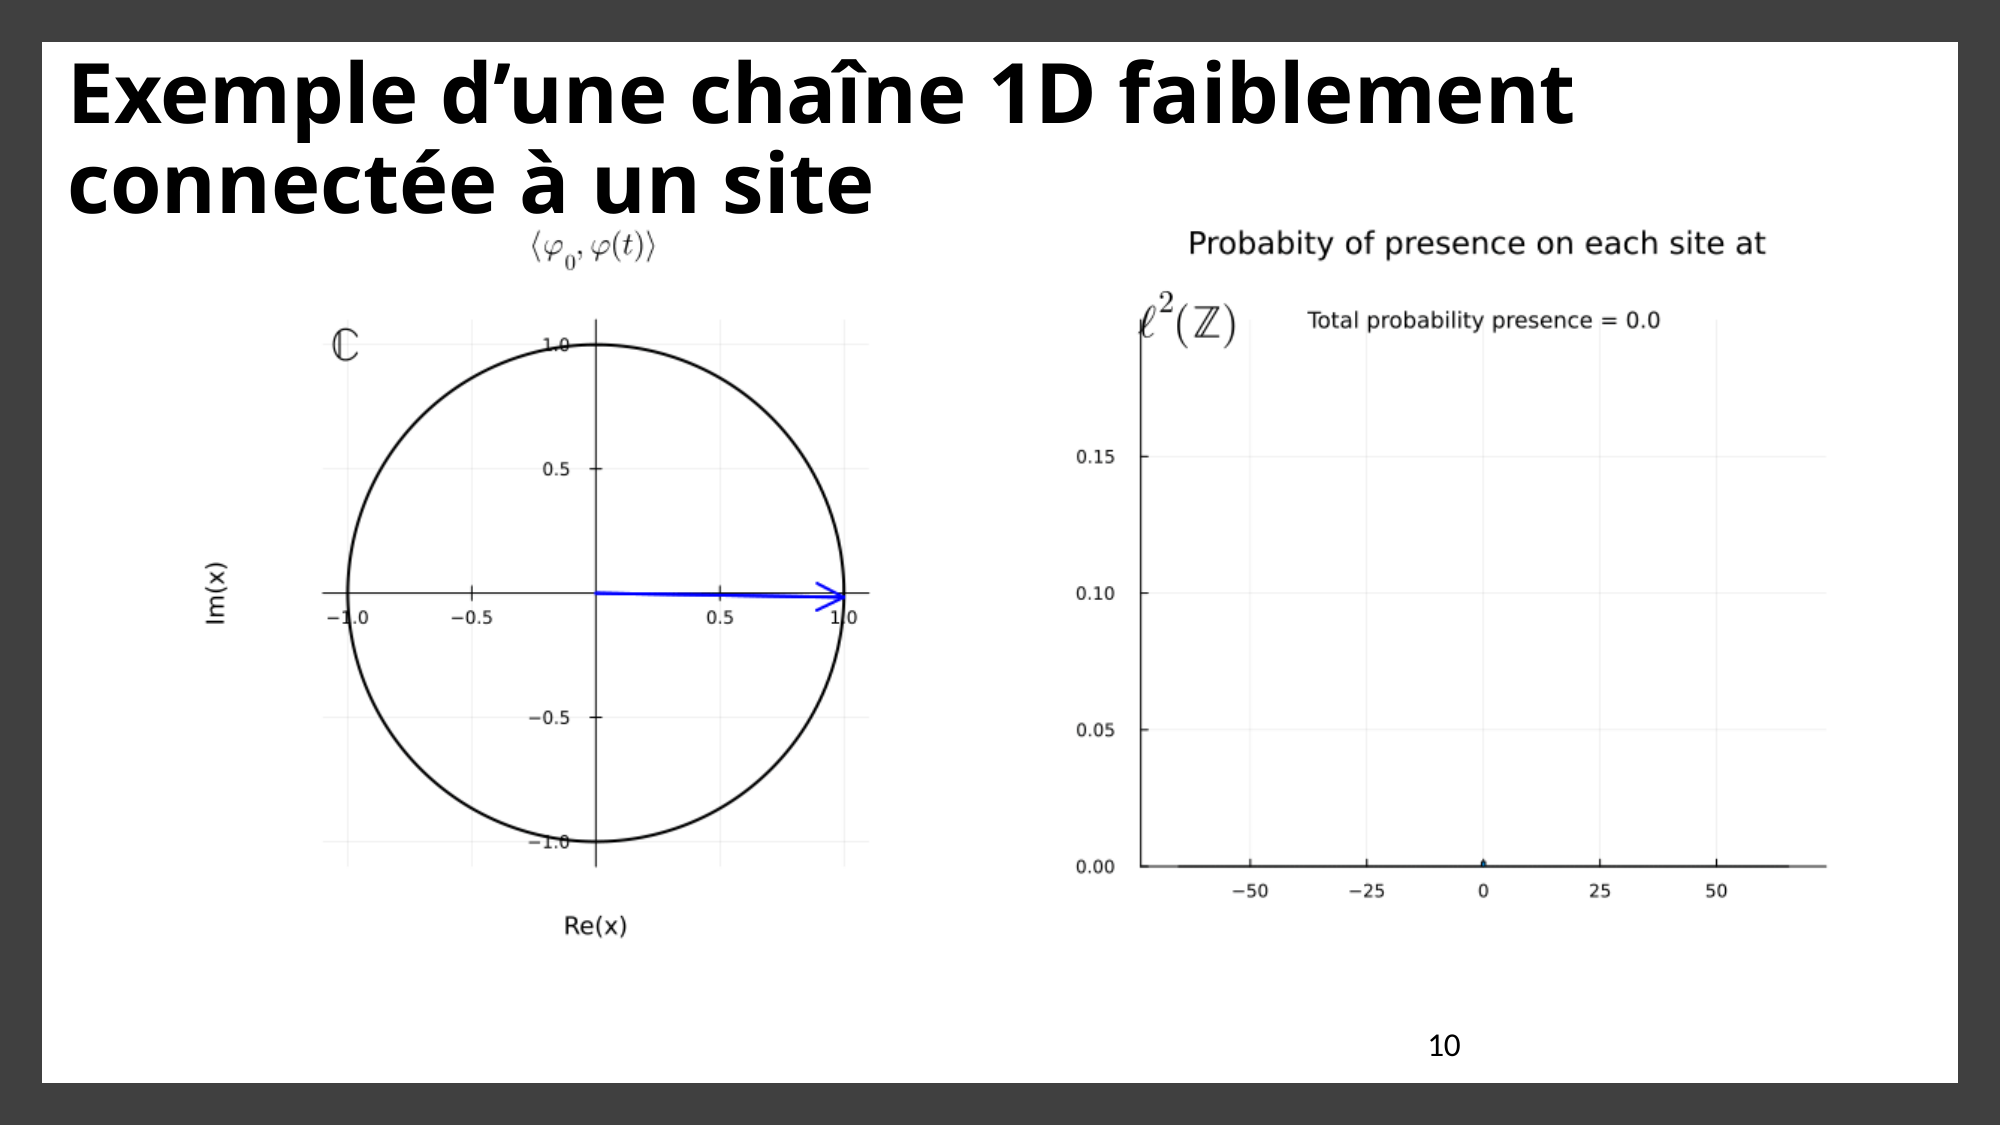

Exemple d’une chaîne 1D faiblement connectée à un site
#
10